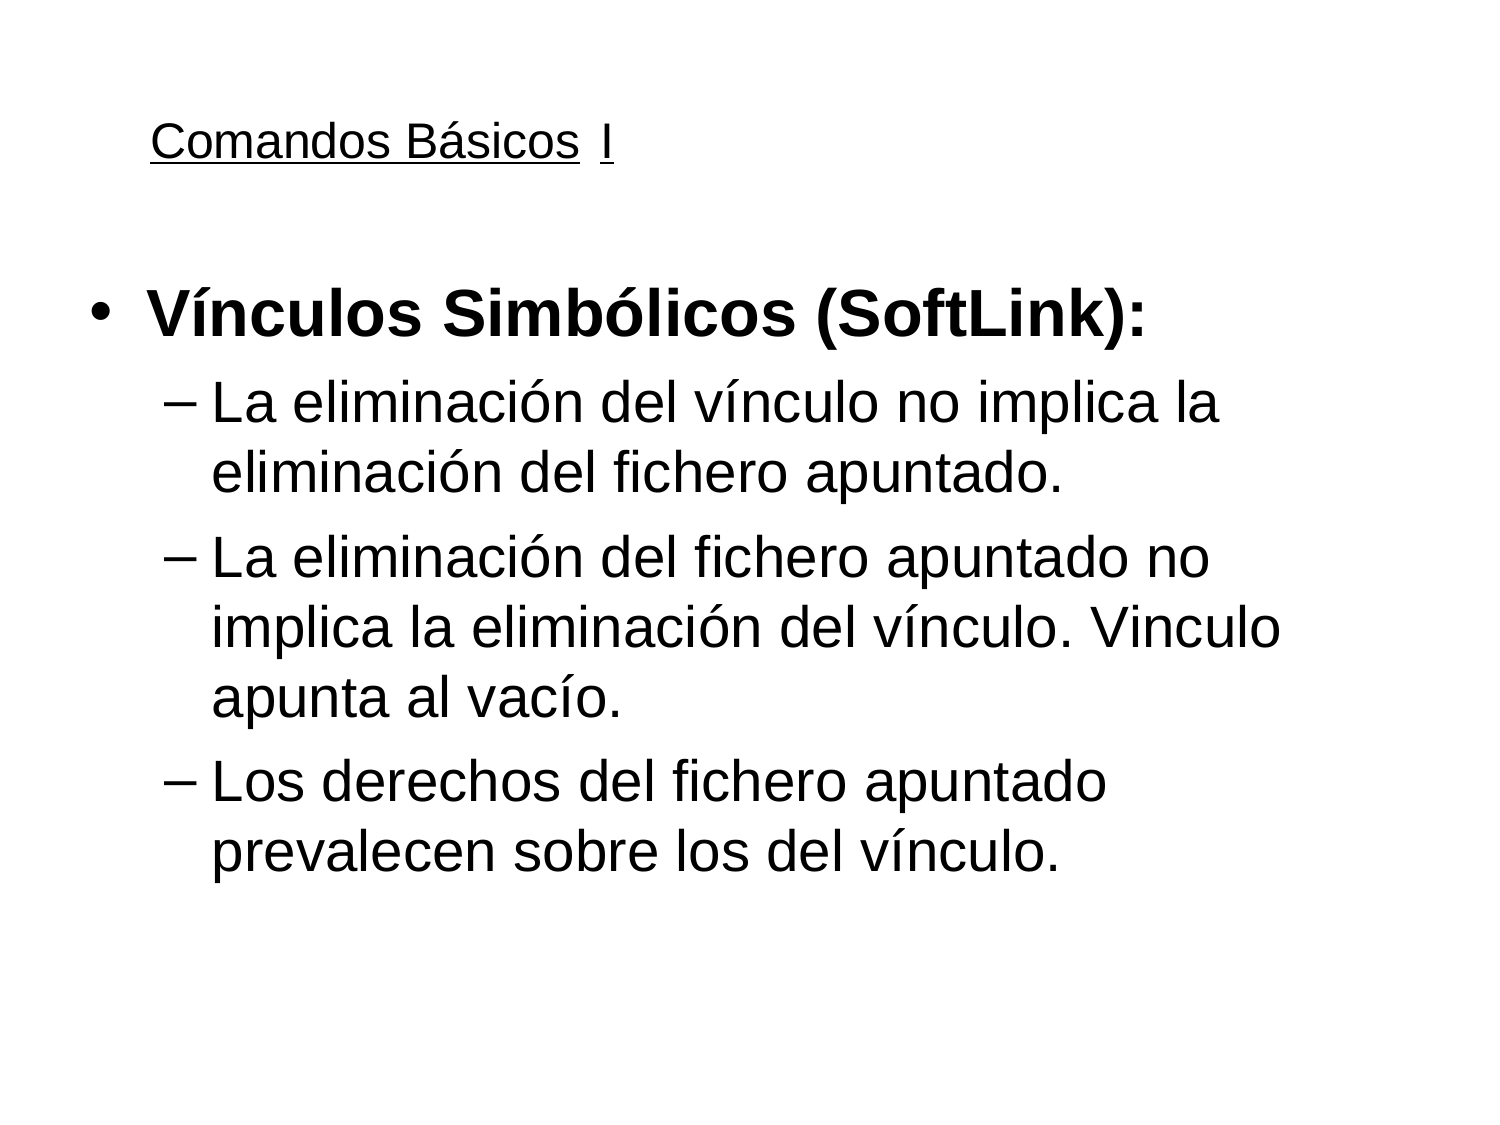

# Comandos Básicos	I
Vínculos Simbólicos (SoftLink):
La eliminación del vínculo no implica la eliminación del fichero apuntado.
La eliminación del fichero apuntado no implica la eliminación del vínculo. Vinculo apunta al vacío.
Los derechos del fichero apuntado prevalecen sobre los del vínculo.